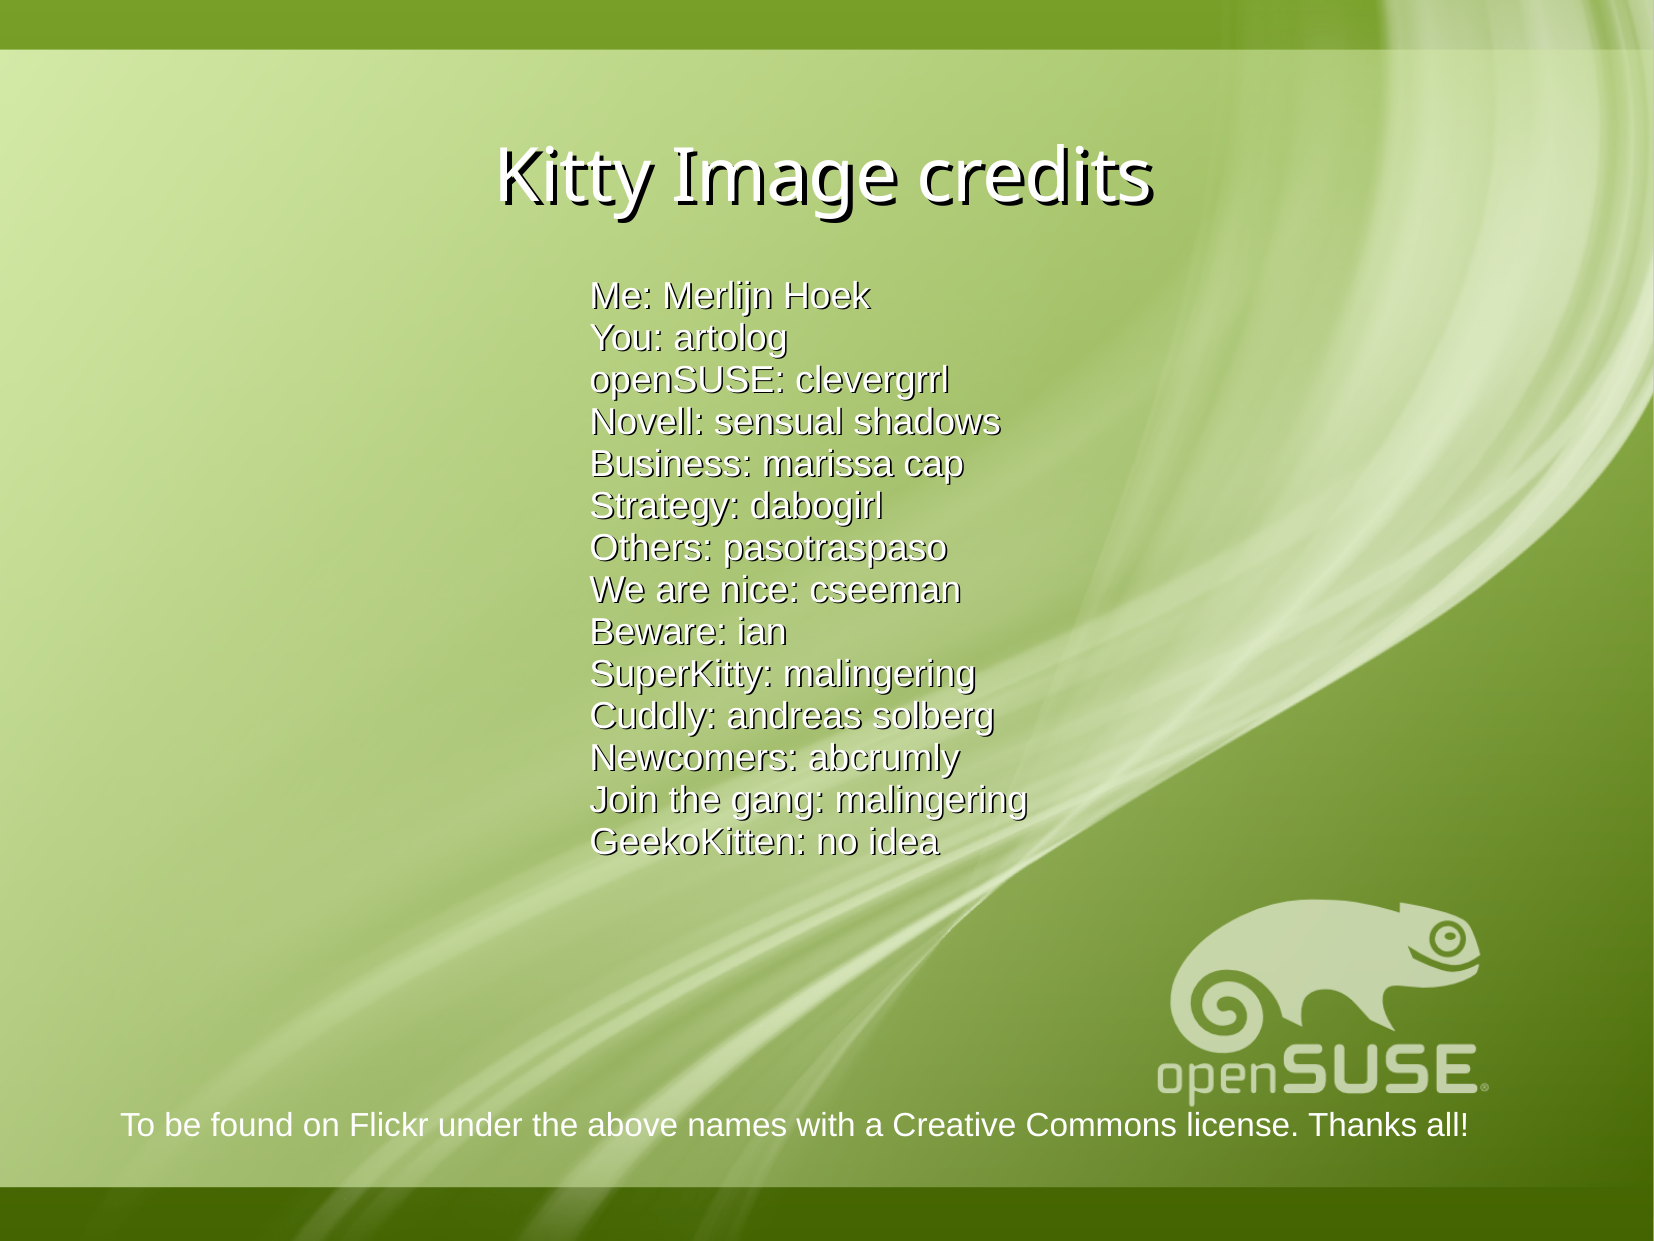

Kitty Image credits
Me: Merlijn Hoek
You: artolog
openSUSE: clevergrrl
Novell: sensual shadows
Business: marissa cap
Strategy: dabogirl
Others: pasotraspaso
We are nice: cseeman
Beware: ian
SuperKitty: malingering
Cuddly: andreas solberg
Newcomers: abcrumly
Join the gang: malingering
GeekoKitten: no idea
To be found on Flickr under the above names with a Creative Commons license. Thanks all!